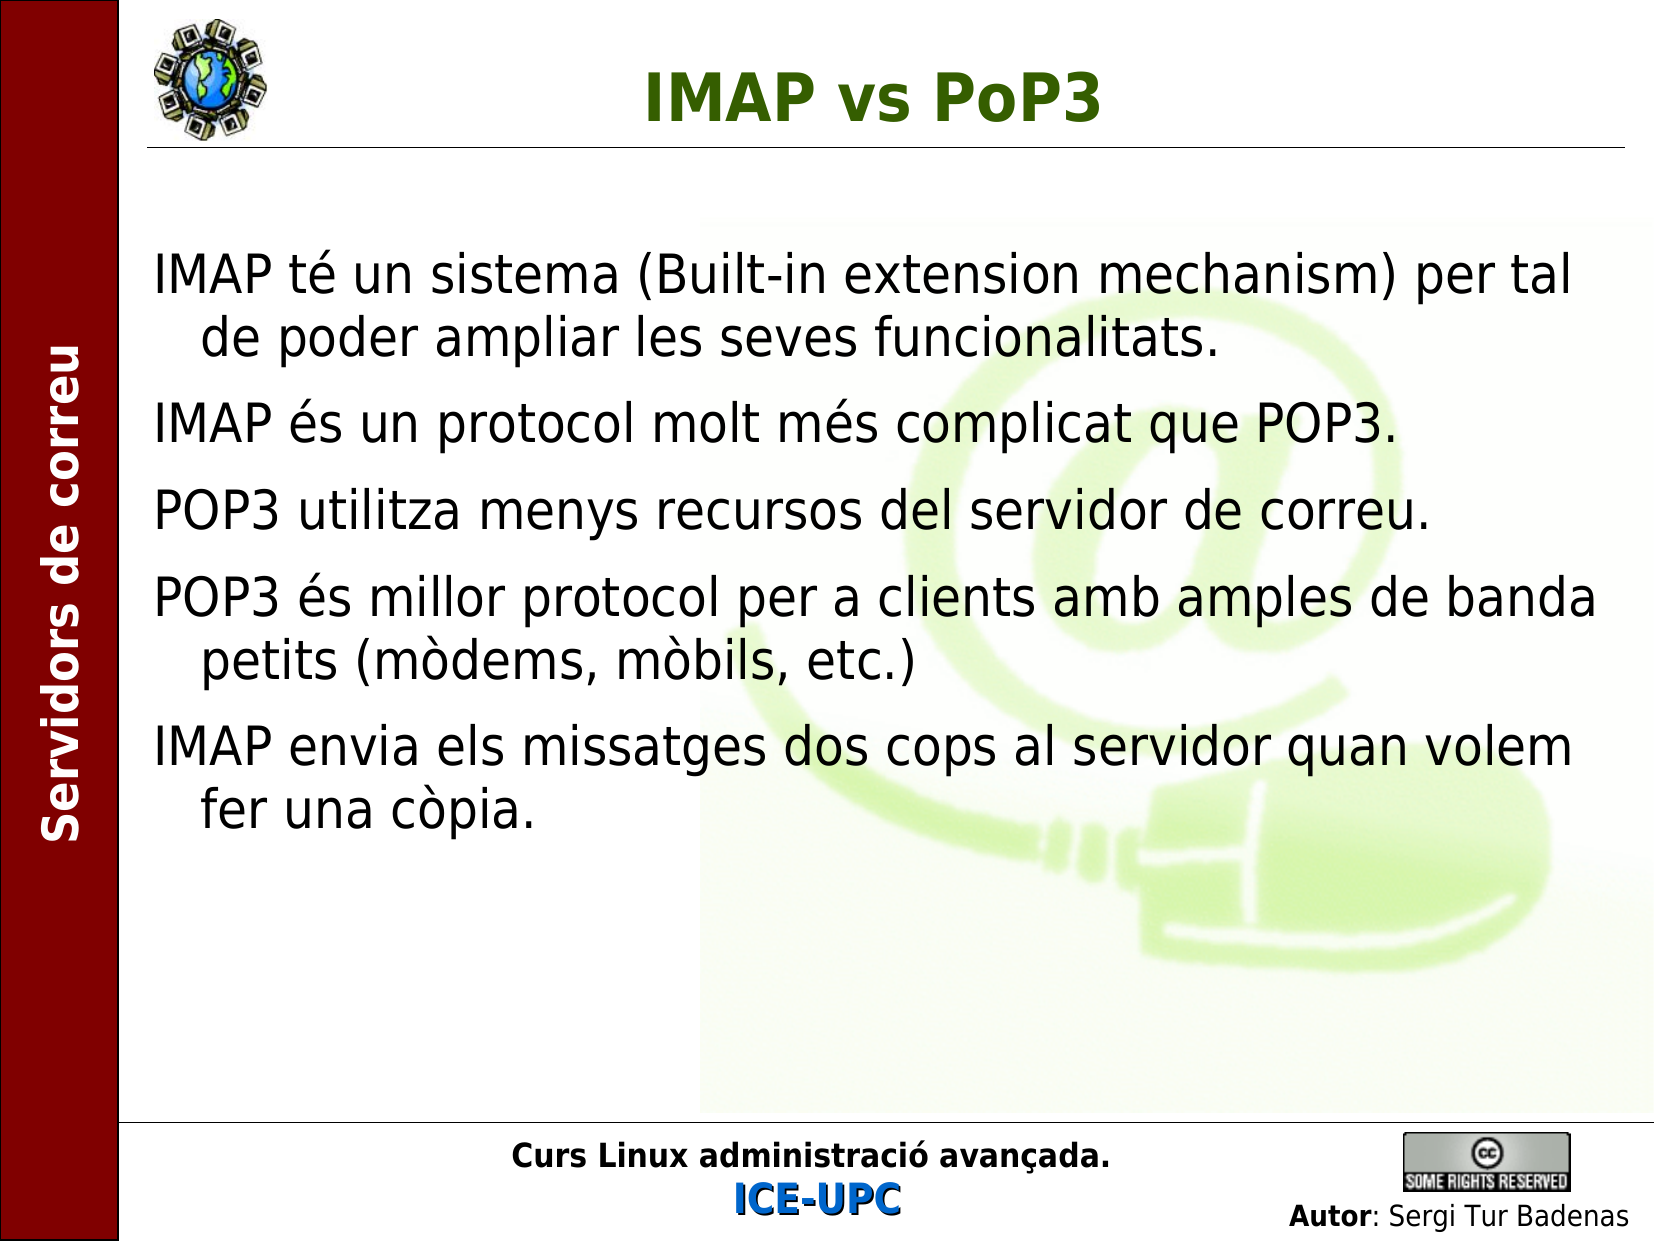

# IMAP vs PoP3
IMAP té un sistema (Built-in extension mechanism) per tal de poder ampliar les seves funcionalitats.
IMAP és un protocol molt més complicat que POP3.
POP3 utilitza menys recursos del servidor de correu.
POP3 és millor protocol per a clients amb amples de banda petits (mòdems, mòbils, etc.)
IMAP envia els missatges dos cops al servidor quan volem fer una còpia.